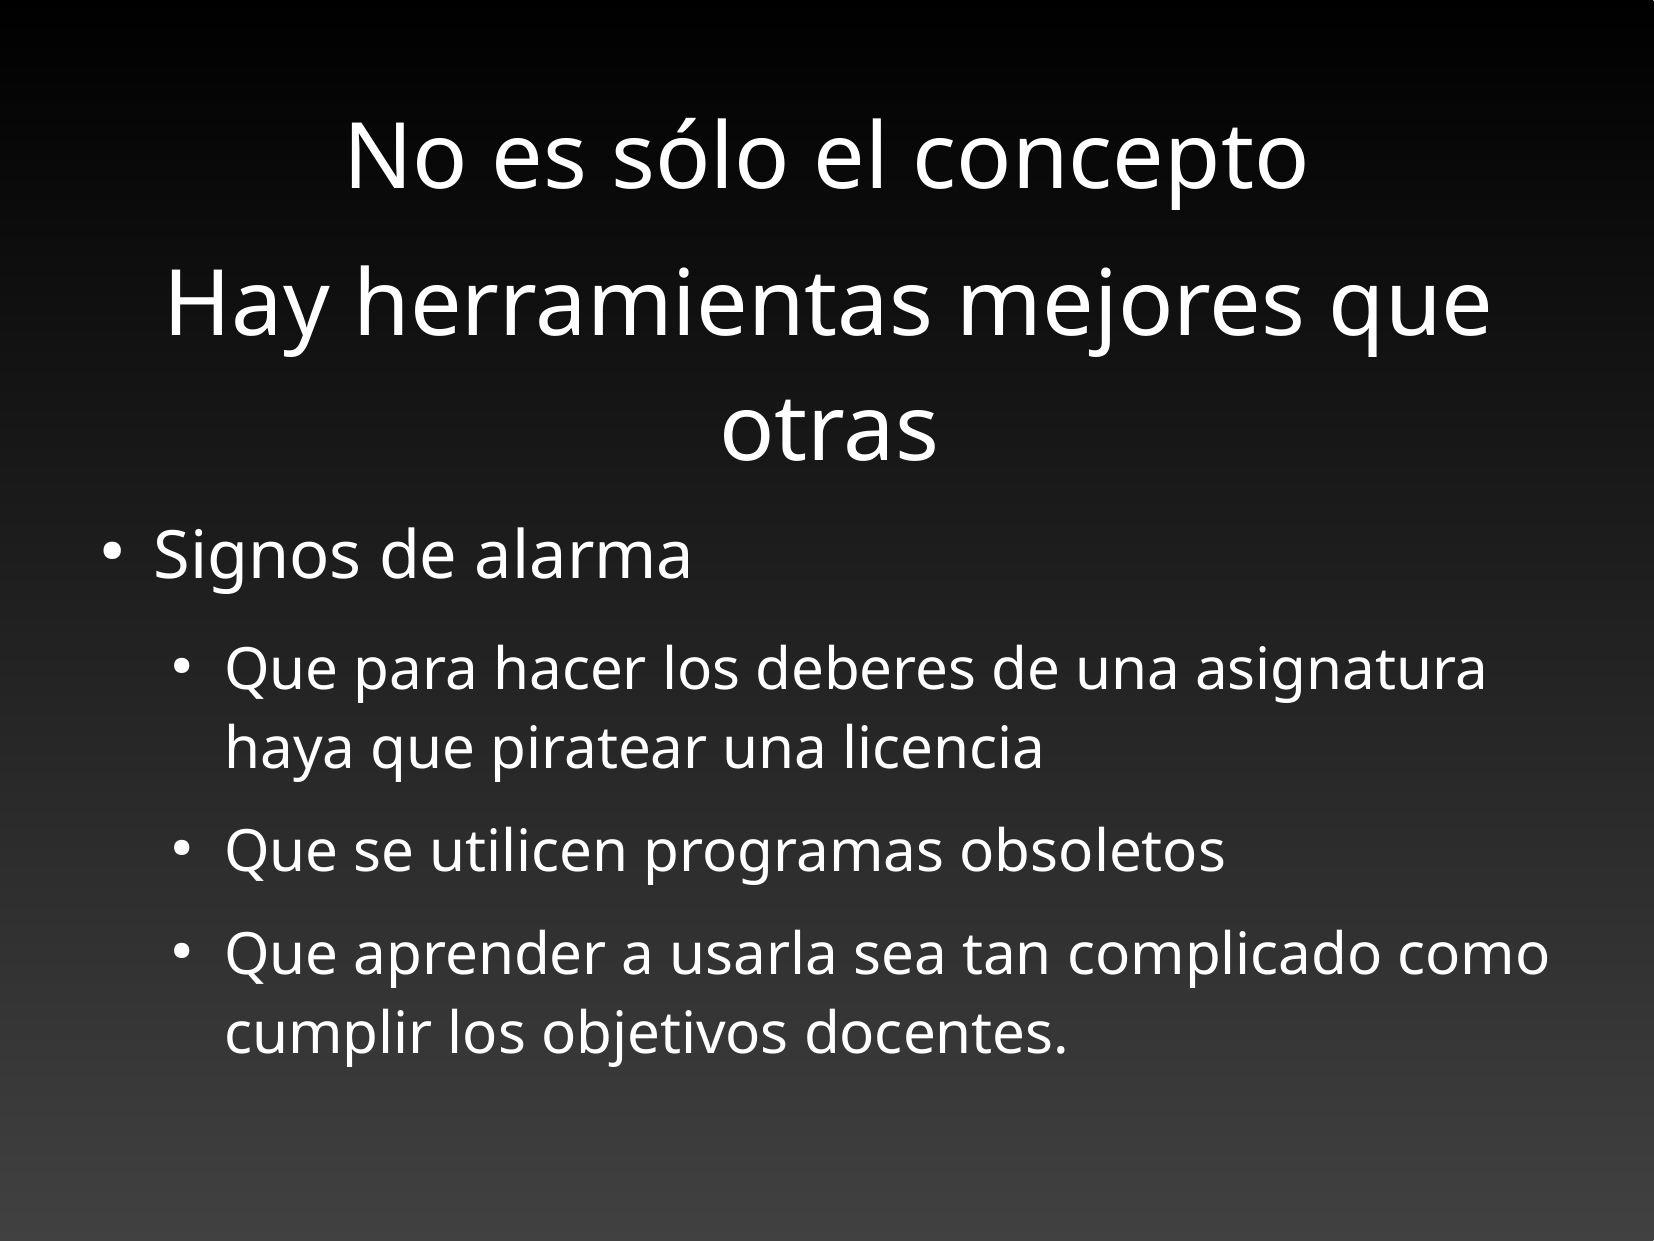

# No es sólo el concepto
Hay herramientas mejores que otras
Signos de alarma
Que para hacer los deberes de una asignatura haya que piratear una licencia
Que se utilicen programas obsoletos
Que aprender a usarla sea tan complicado como cumplir los objetivos docentes.